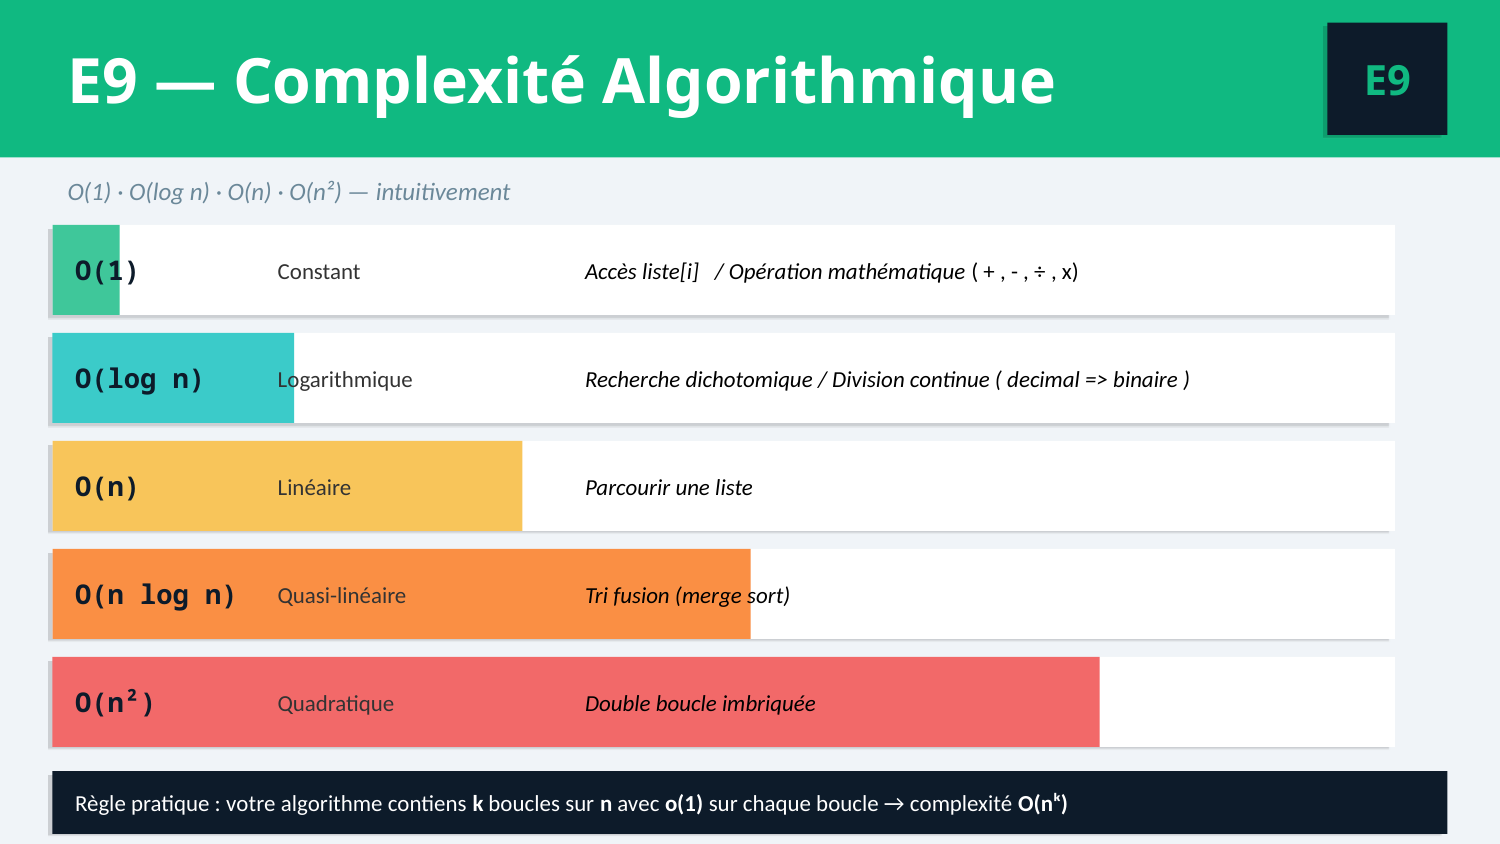

E9 — Complexité Algorithmique
E9
O(1) · O(log n) · O(n) · O(n²) — intuitivement
O(1)
Constant
Accès liste[i] / Opération mathématique ( + , - , ÷ , x)
O(log n)
Logarithmique
Recherche dichotomique / Division continue ( decimal => binaire )
O(n)
Linéaire
Parcourir une liste
O(n log n)
Quasi-linéaire
Tri fusion (merge sort)
O(n²)
Quadratique
Double boucle imbriquée
Règle pratique : votre algorithme contiens k boucles sur n avec o(1) sur chaque boucle → complexité O(nᵏ)